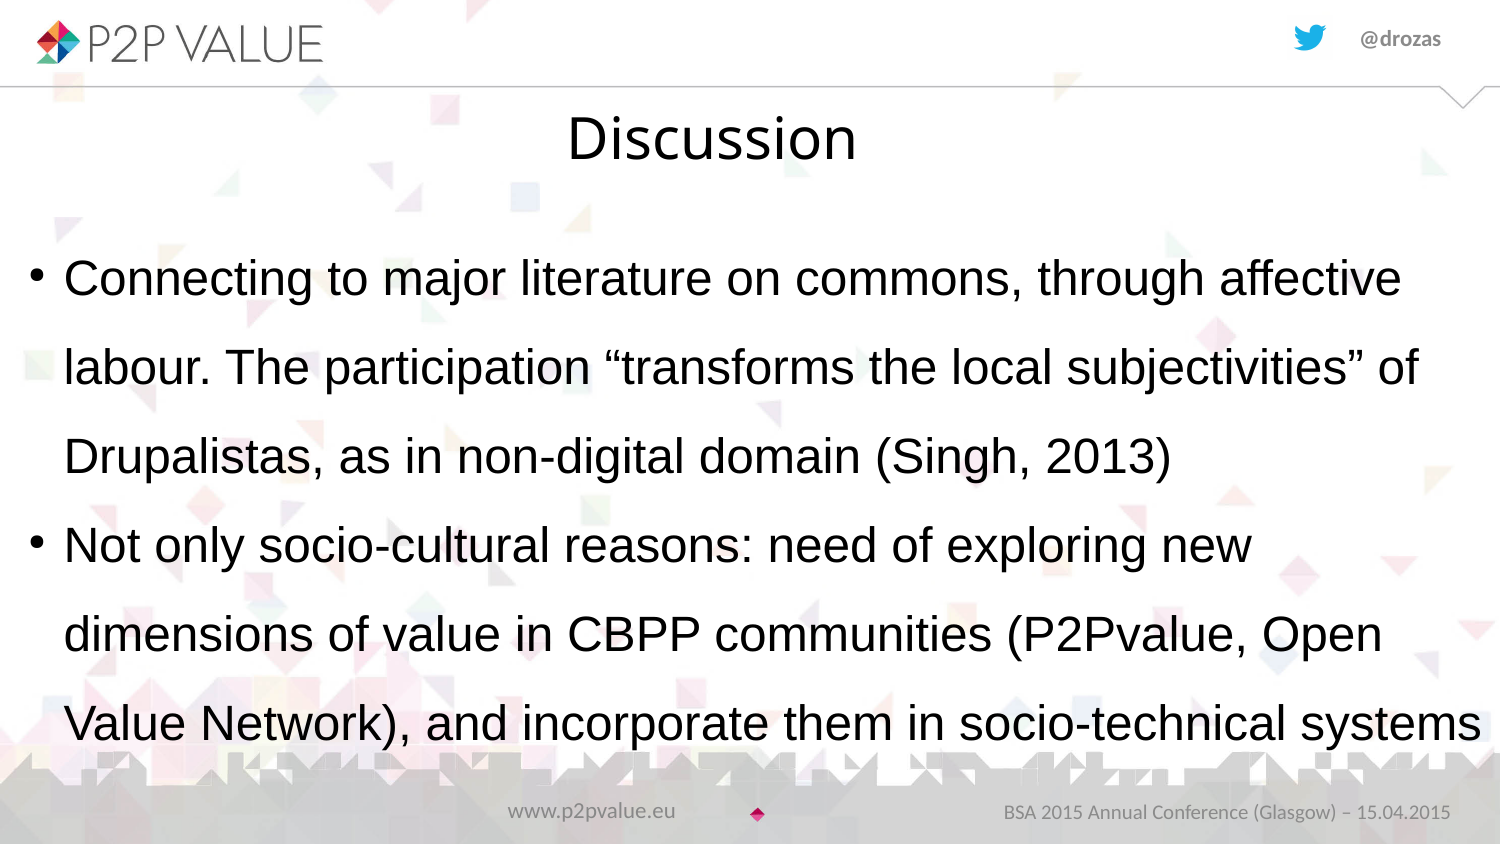

@drozas
# Discussion
Connecting to major literature on commons, through affective labour. The participation “transforms the local subjectivities” of Drupalistas, as in non-digital domain (Singh, 2013)
Not only socio-cultural reasons: need of exploring new dimensions of value in CBPP communities (P2Pvalue, Open Value Network), and incorporate them in socio-technical systems
BSA 2015 Annual Conference (Glasgow) – 15.04.2015
www.p2pvalue.eu